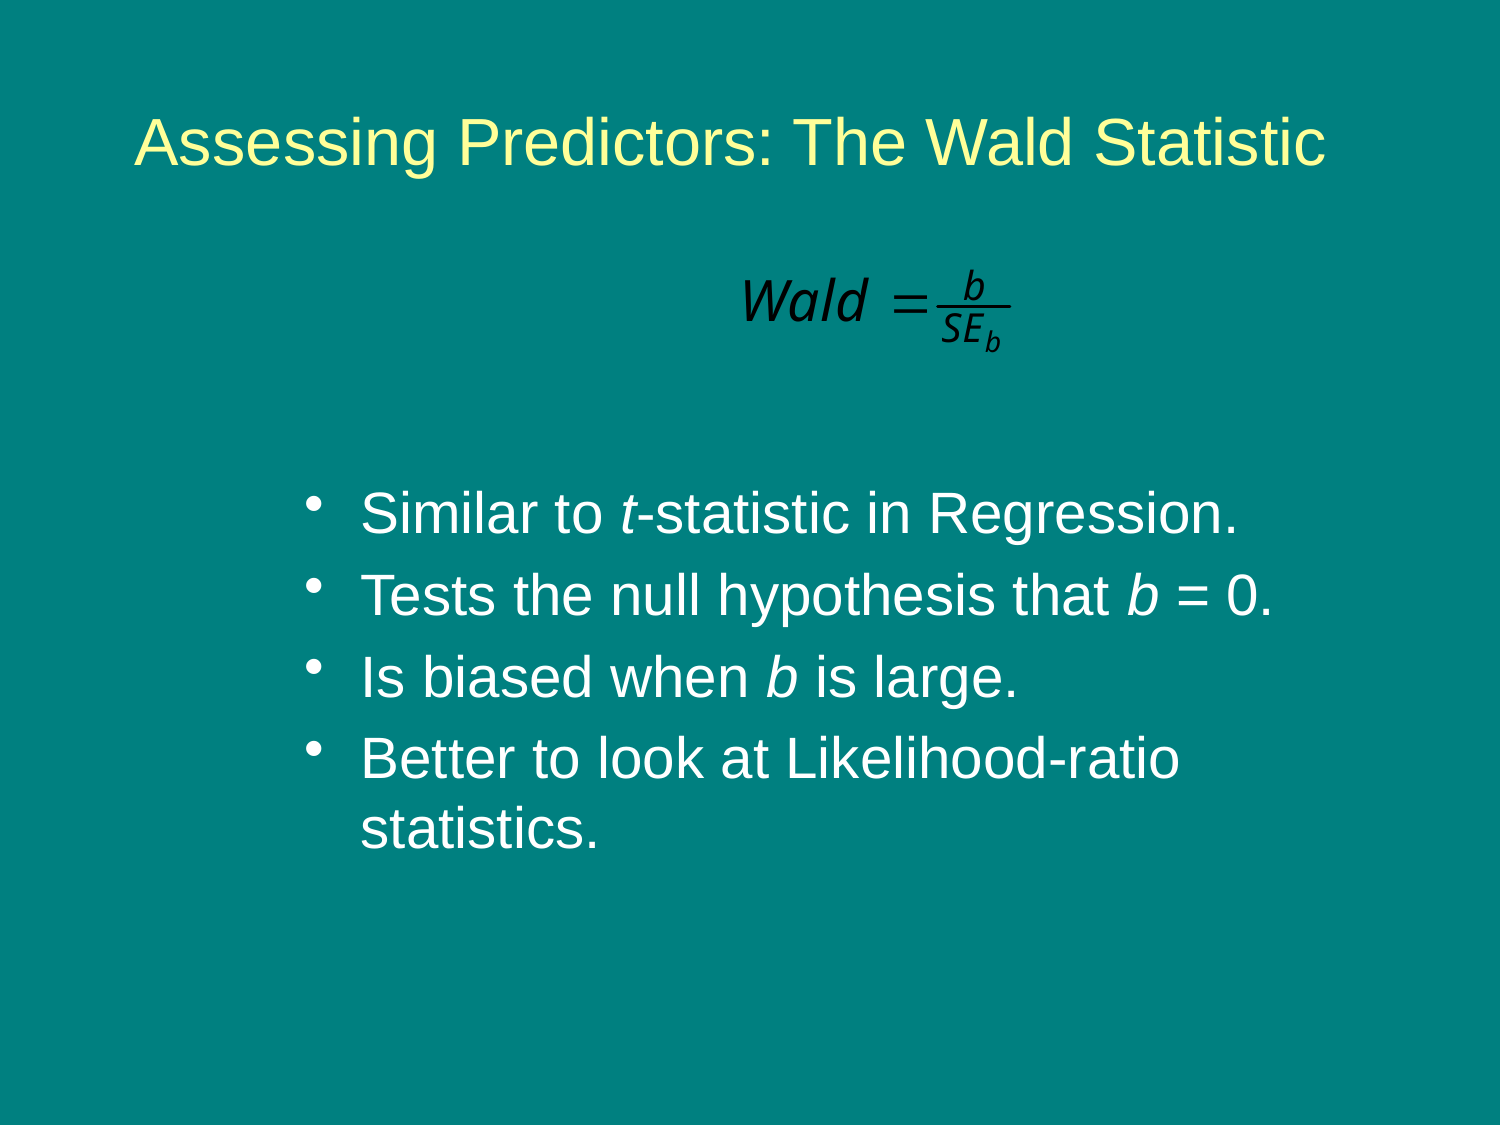

# Assessing Predictors: The Wald Statistic
Similar to t-statistic in Regression.
Tests the null hypothesis that b = 0.
Is biased when b is large.
Better to look at Likelihood-ratio statistics.